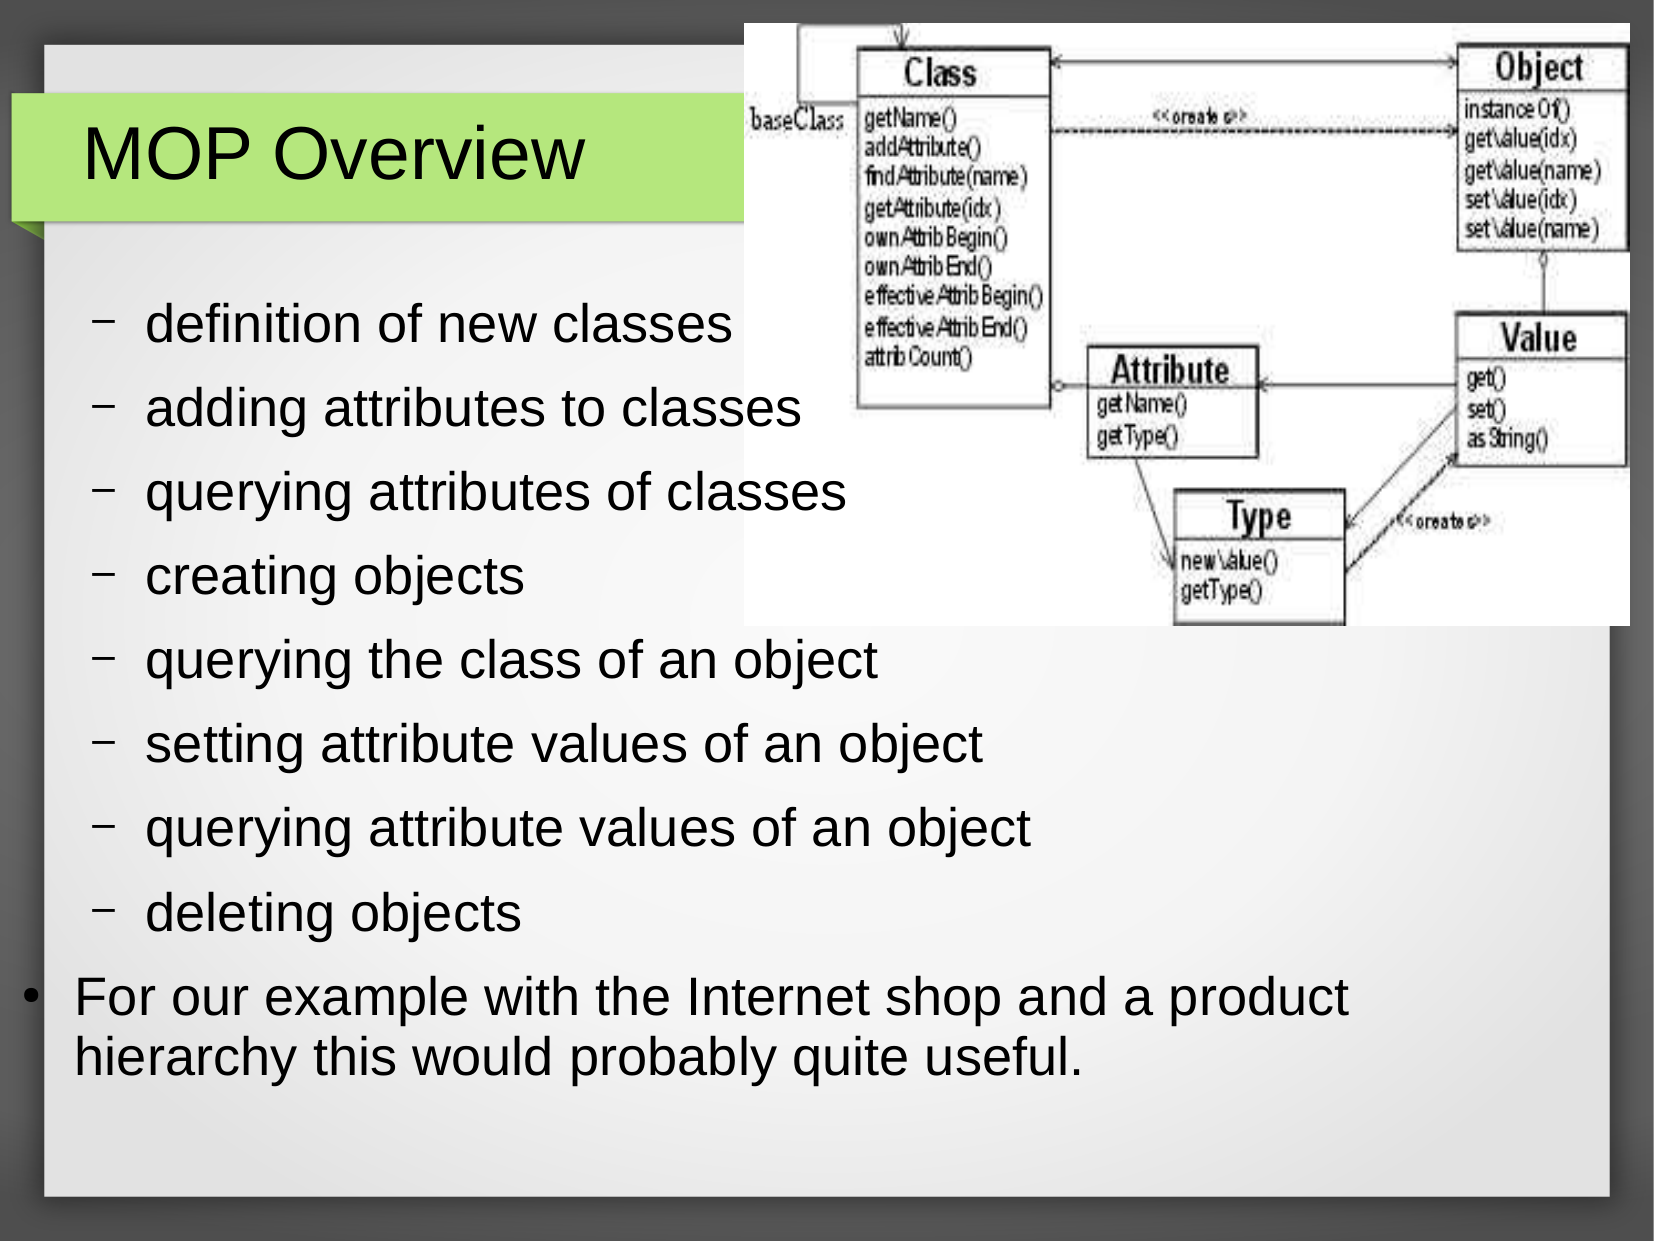

# MOP Overview
definition of new classes
adding attributes to classes
querying attributes of classes
creating objects
querying the class of an object
setting attribute values of an object
querying attribute values of an object
deleting objects
For our example with the Internet shop and a product hierarchy this would probably quite useful.